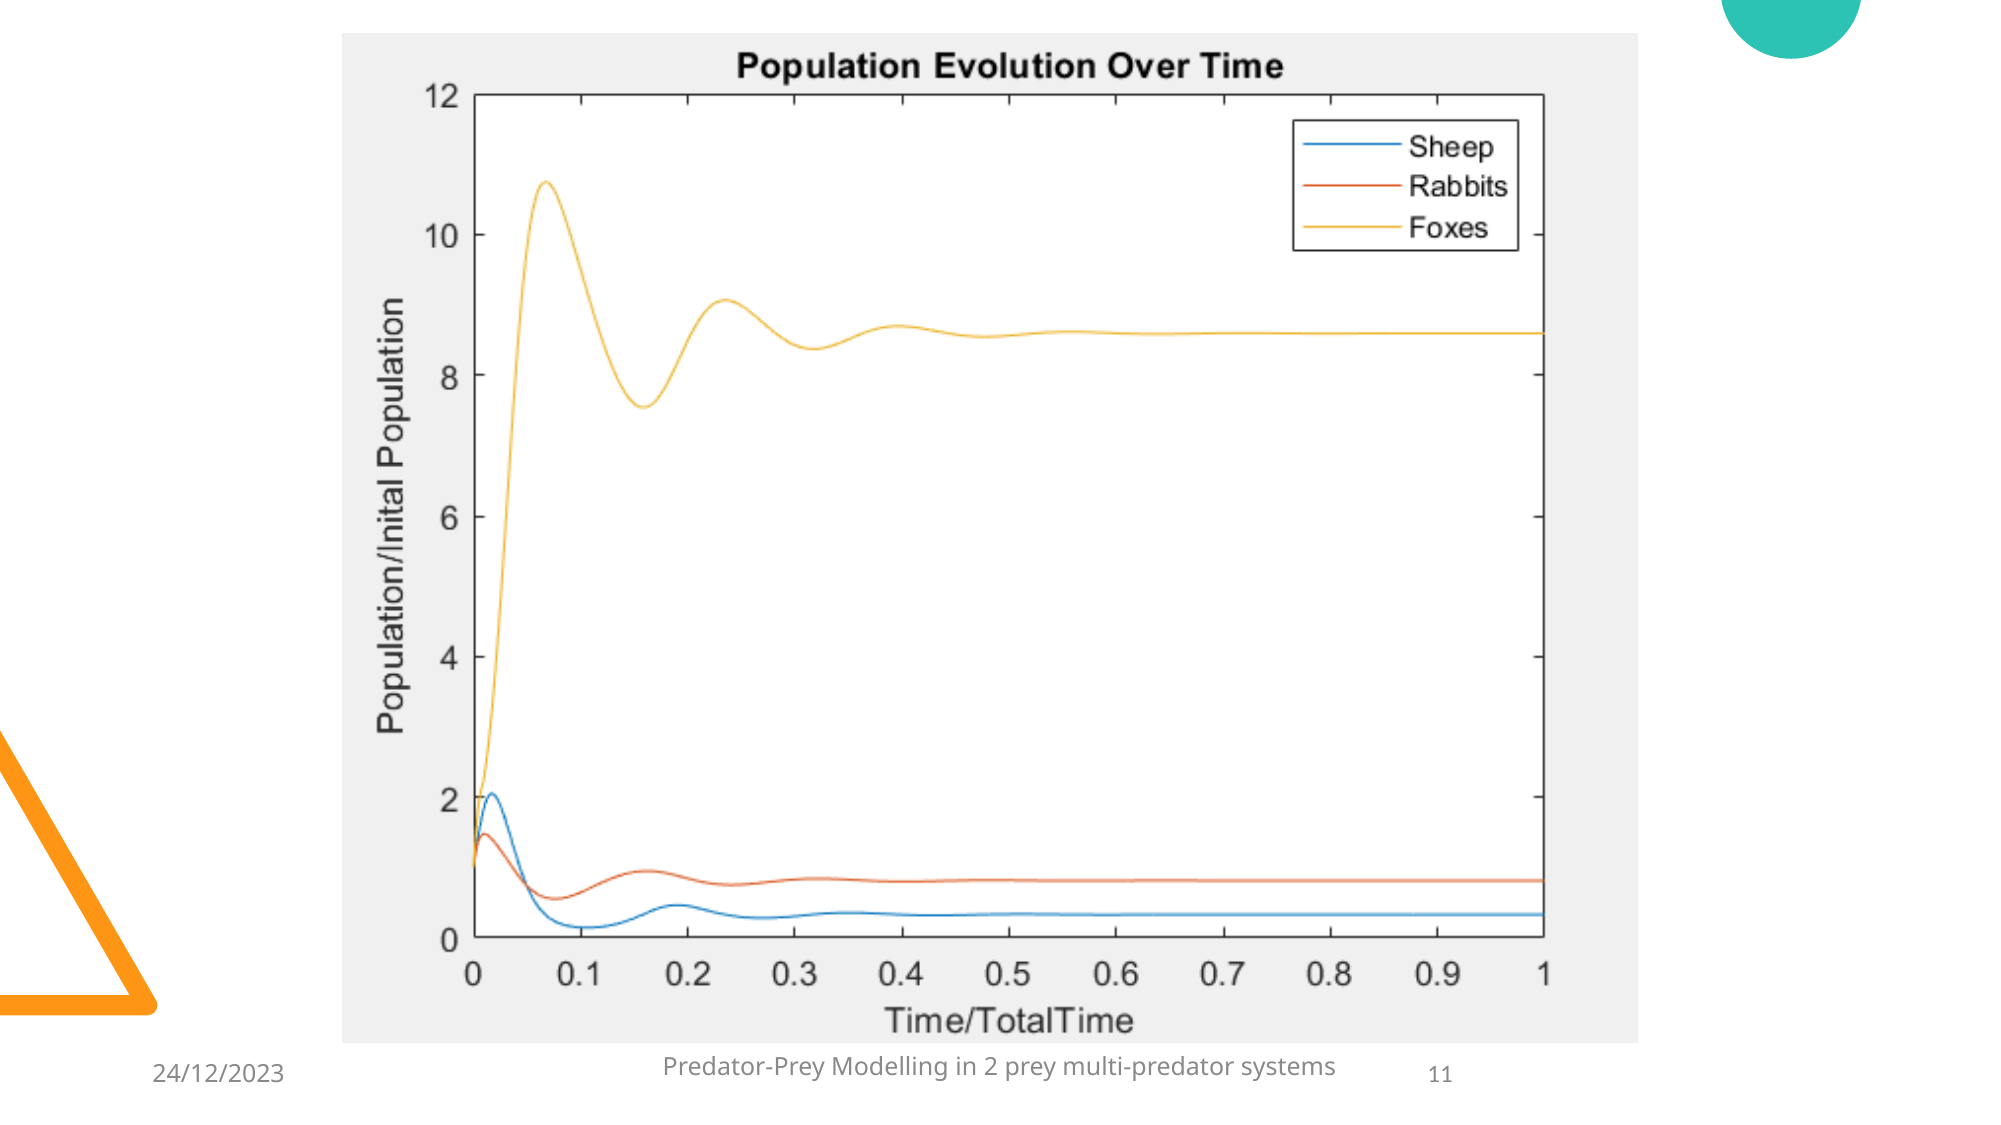

24/12/2023
Predator-Prey Modelling in 2 prey multi-predator systems